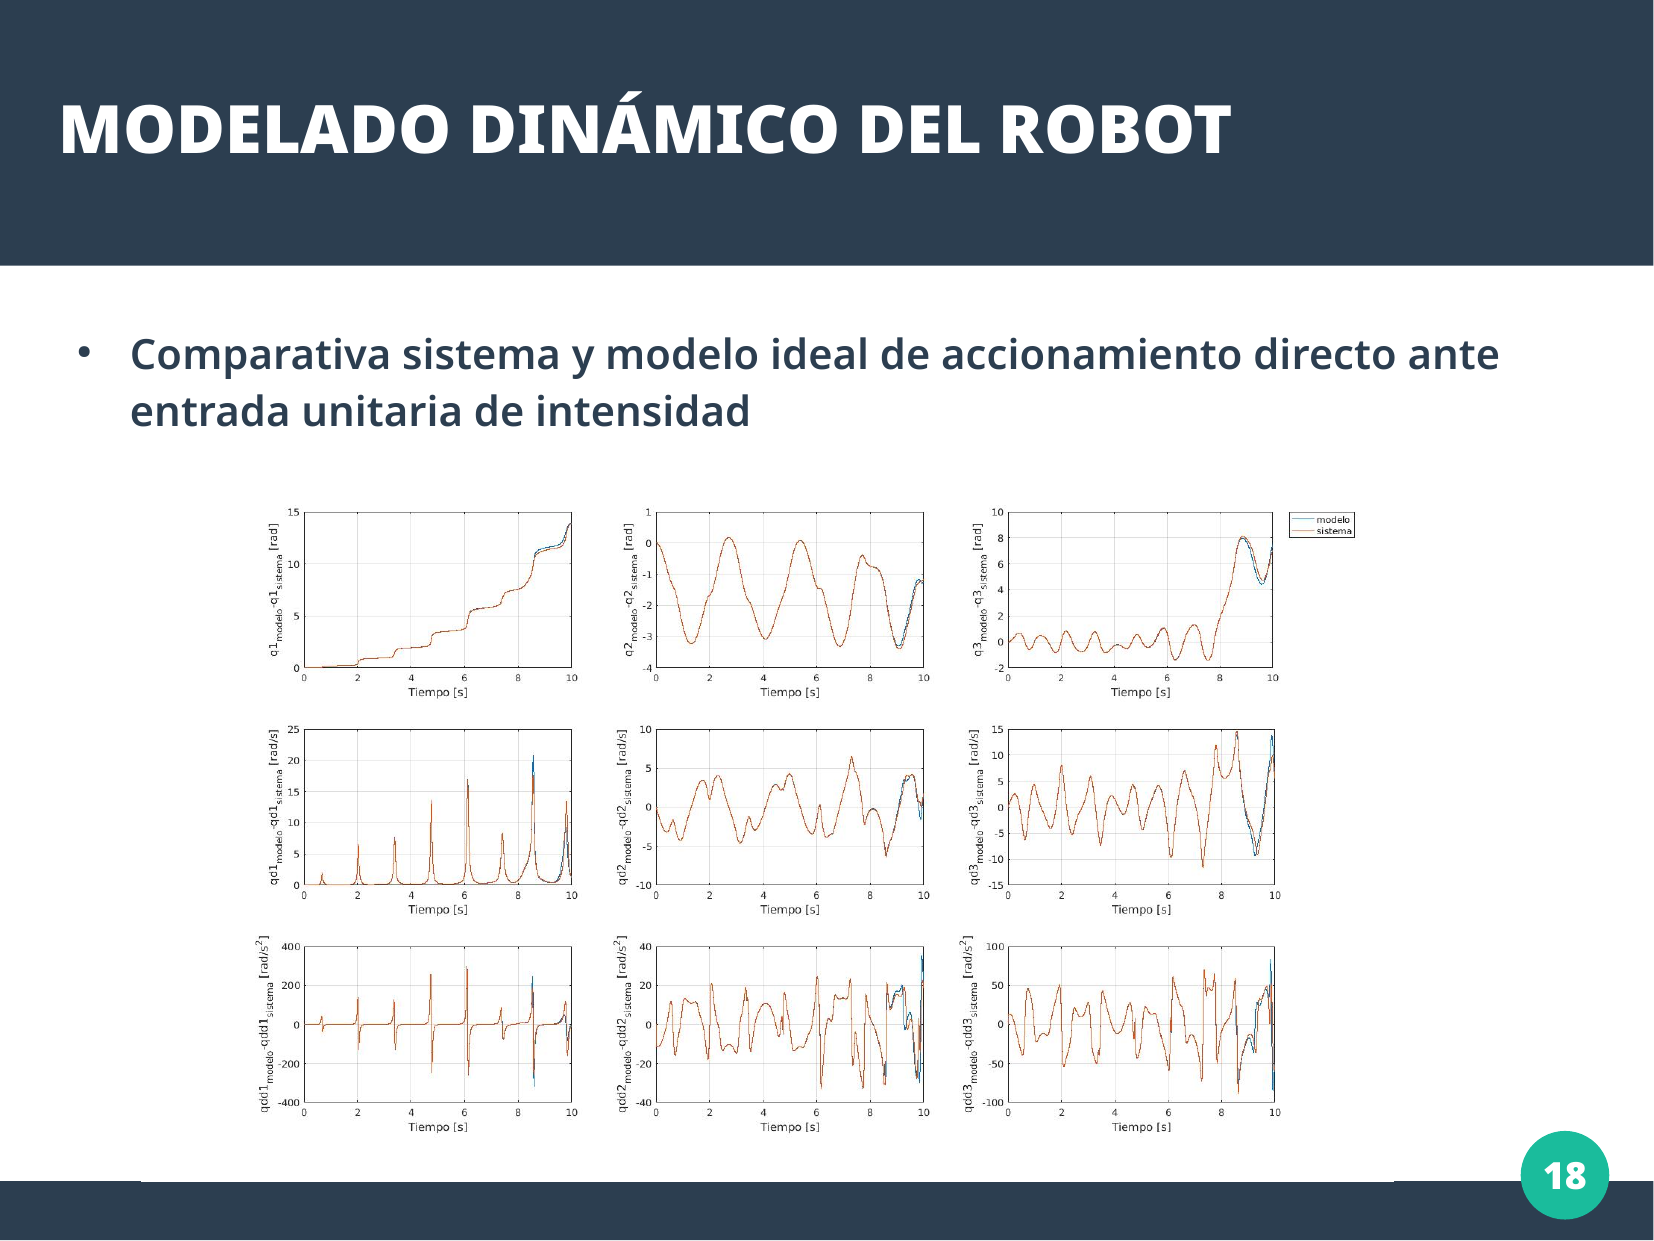

# MODELADO DINÁMICO DEL ROBOT
Comparativa sistema y modelo ideal de accionamiento directo ante entrada unitaria de intensidad
18